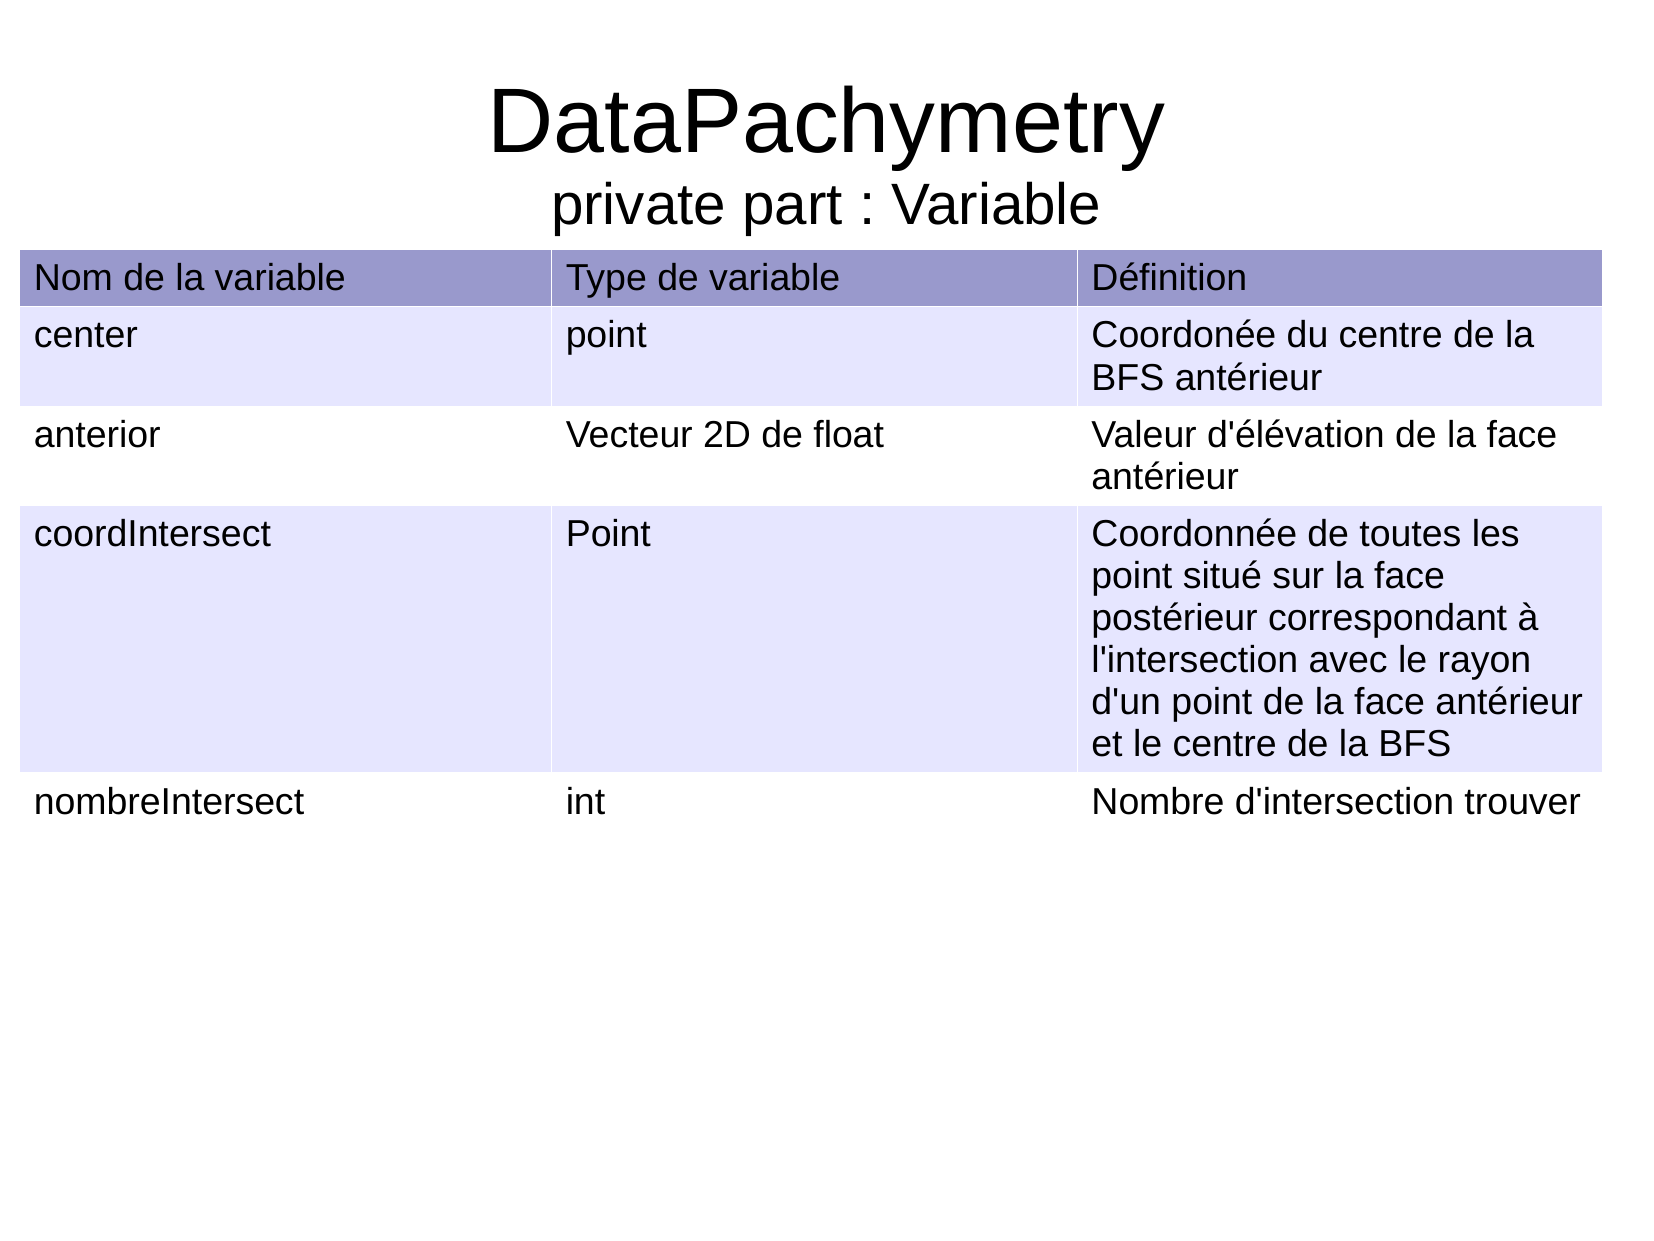

# DataPachymetry private part : Variable
| Nom de la variable | Type de variable | Définition |
| --- | --- | --- |
| center | point | Coordonée du centre de la BFS antérieur |
| anterior | Vecteur 2D de float | Valeur d'élévation de la face antérieur |
| coordIntersect | Point | Coordonnée de toutes les point situé sur la face postérieur correspondant à l'intersection avec le rayon d'un point de la face antérieur et le centre de la BFS |
| nombreIntersect | int | Nombre d'intersection trouver |